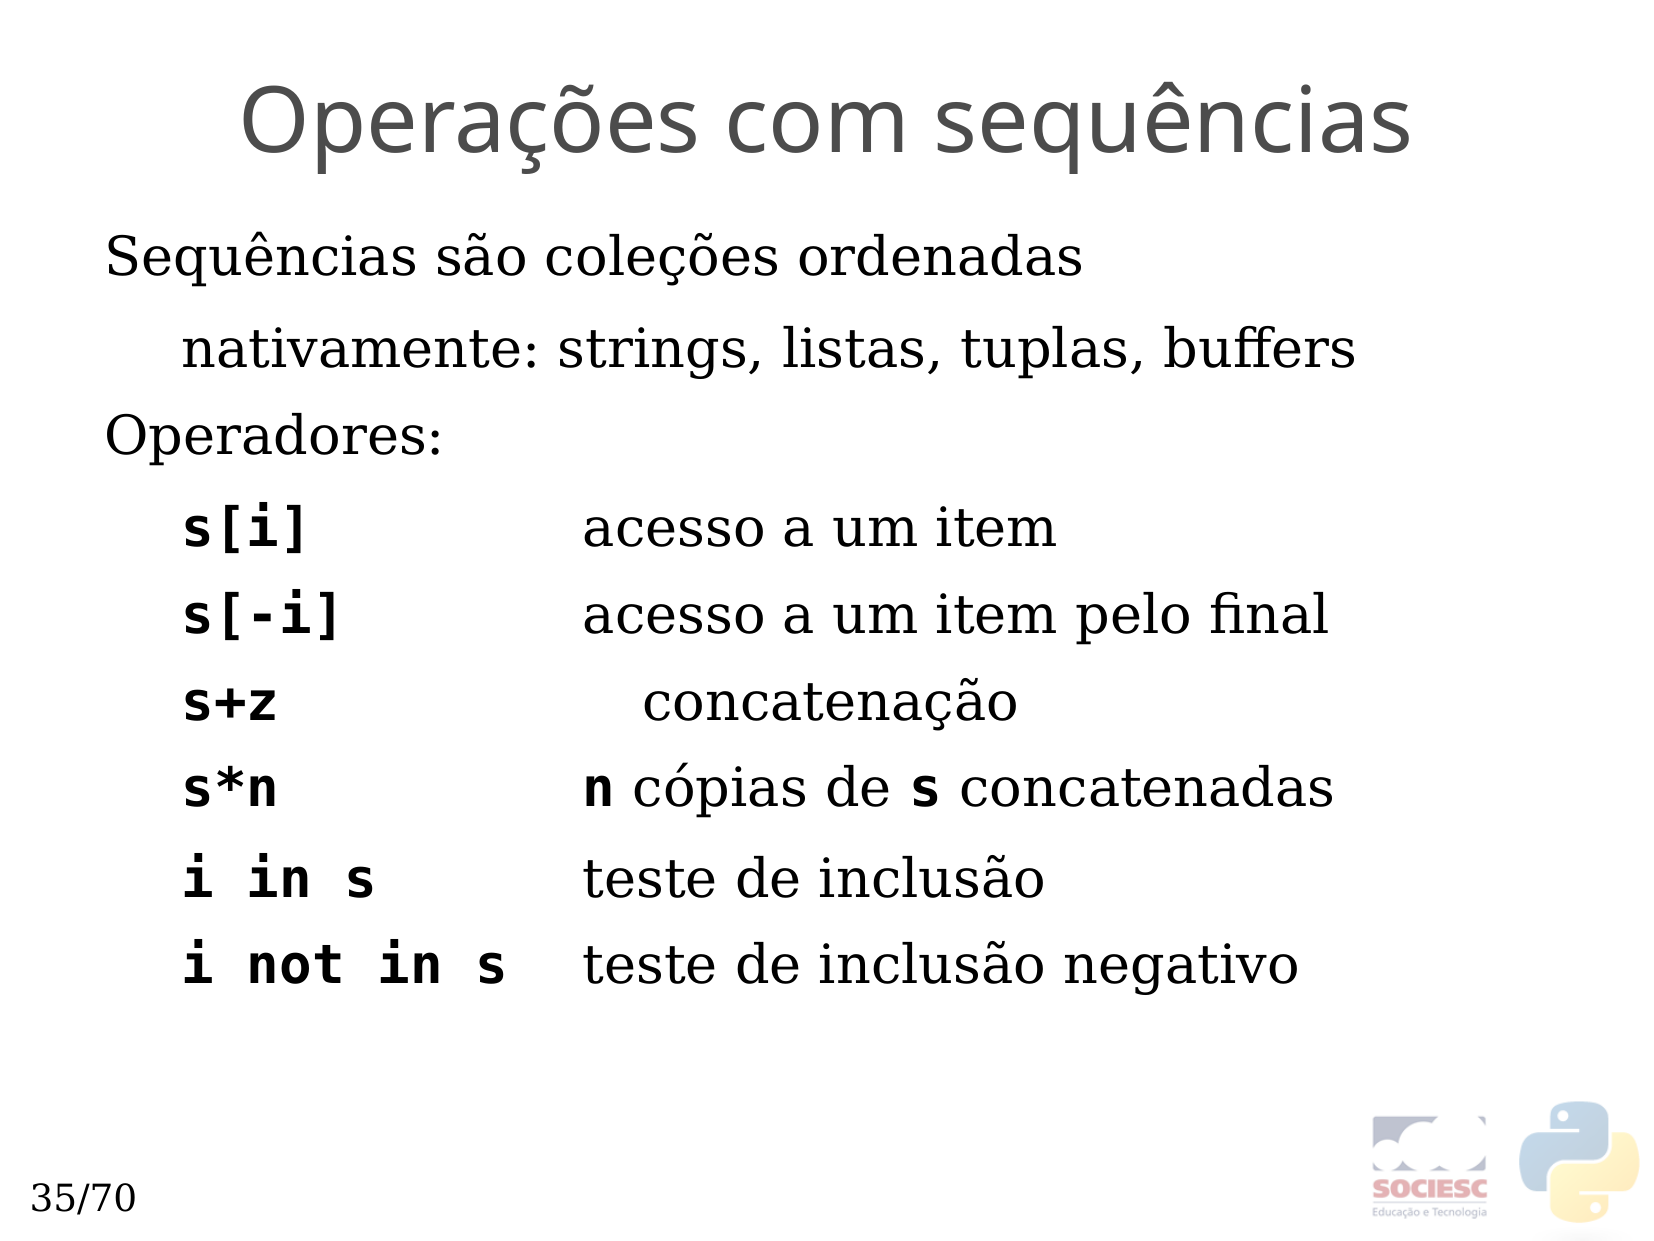

# Operações com sequências
Sequências são coleções ordenadas
nativamente: strings, listas, tuplas, buffers
Operadores:
s[i]					acesso a um item
s[-i]					acesso a um item pelo final
s+z 						concatenação
s*n						n cópias de s concatenadas
i in s 			teste de inclusão
i not in s		teste de inclusão negativo